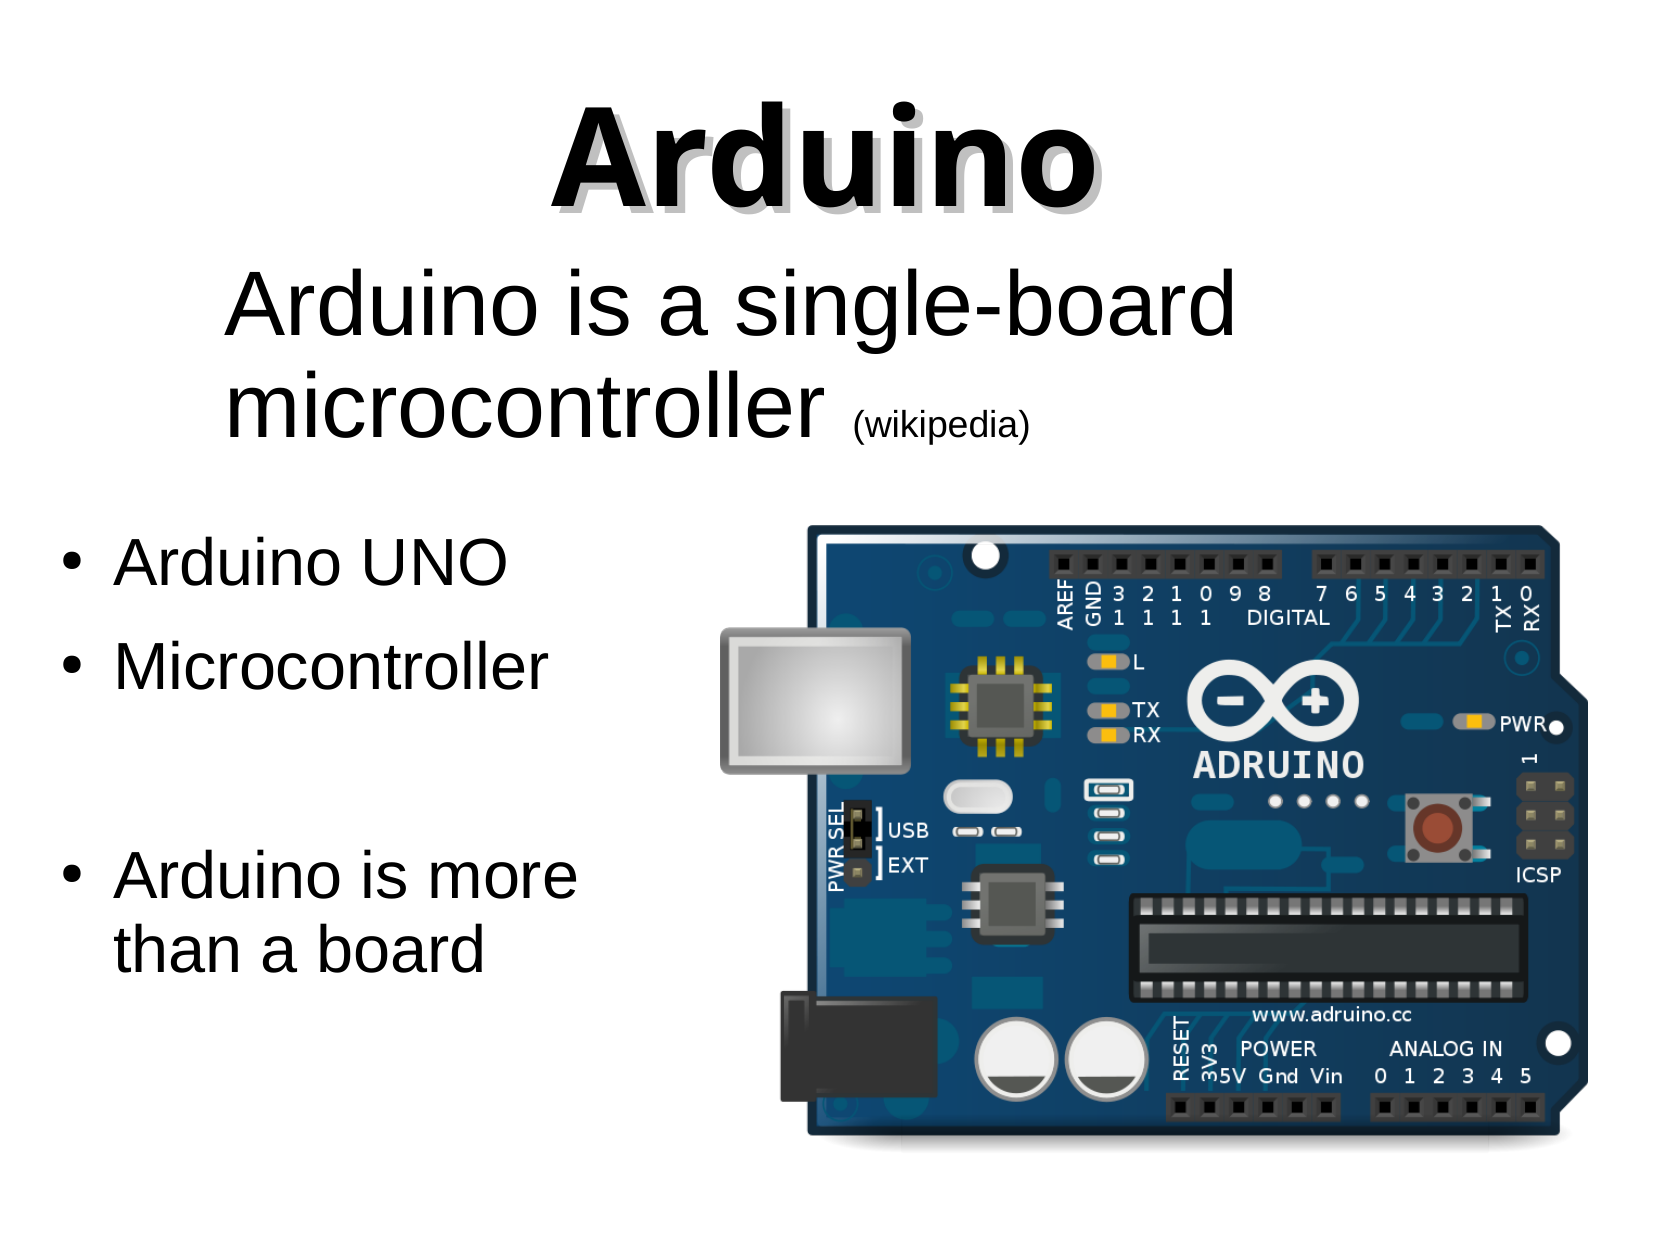

# Arduino
Arduino is a single-board microcontroller (wikipedia)
Arduino UNO
Microcontroller
Arduino is more than a board